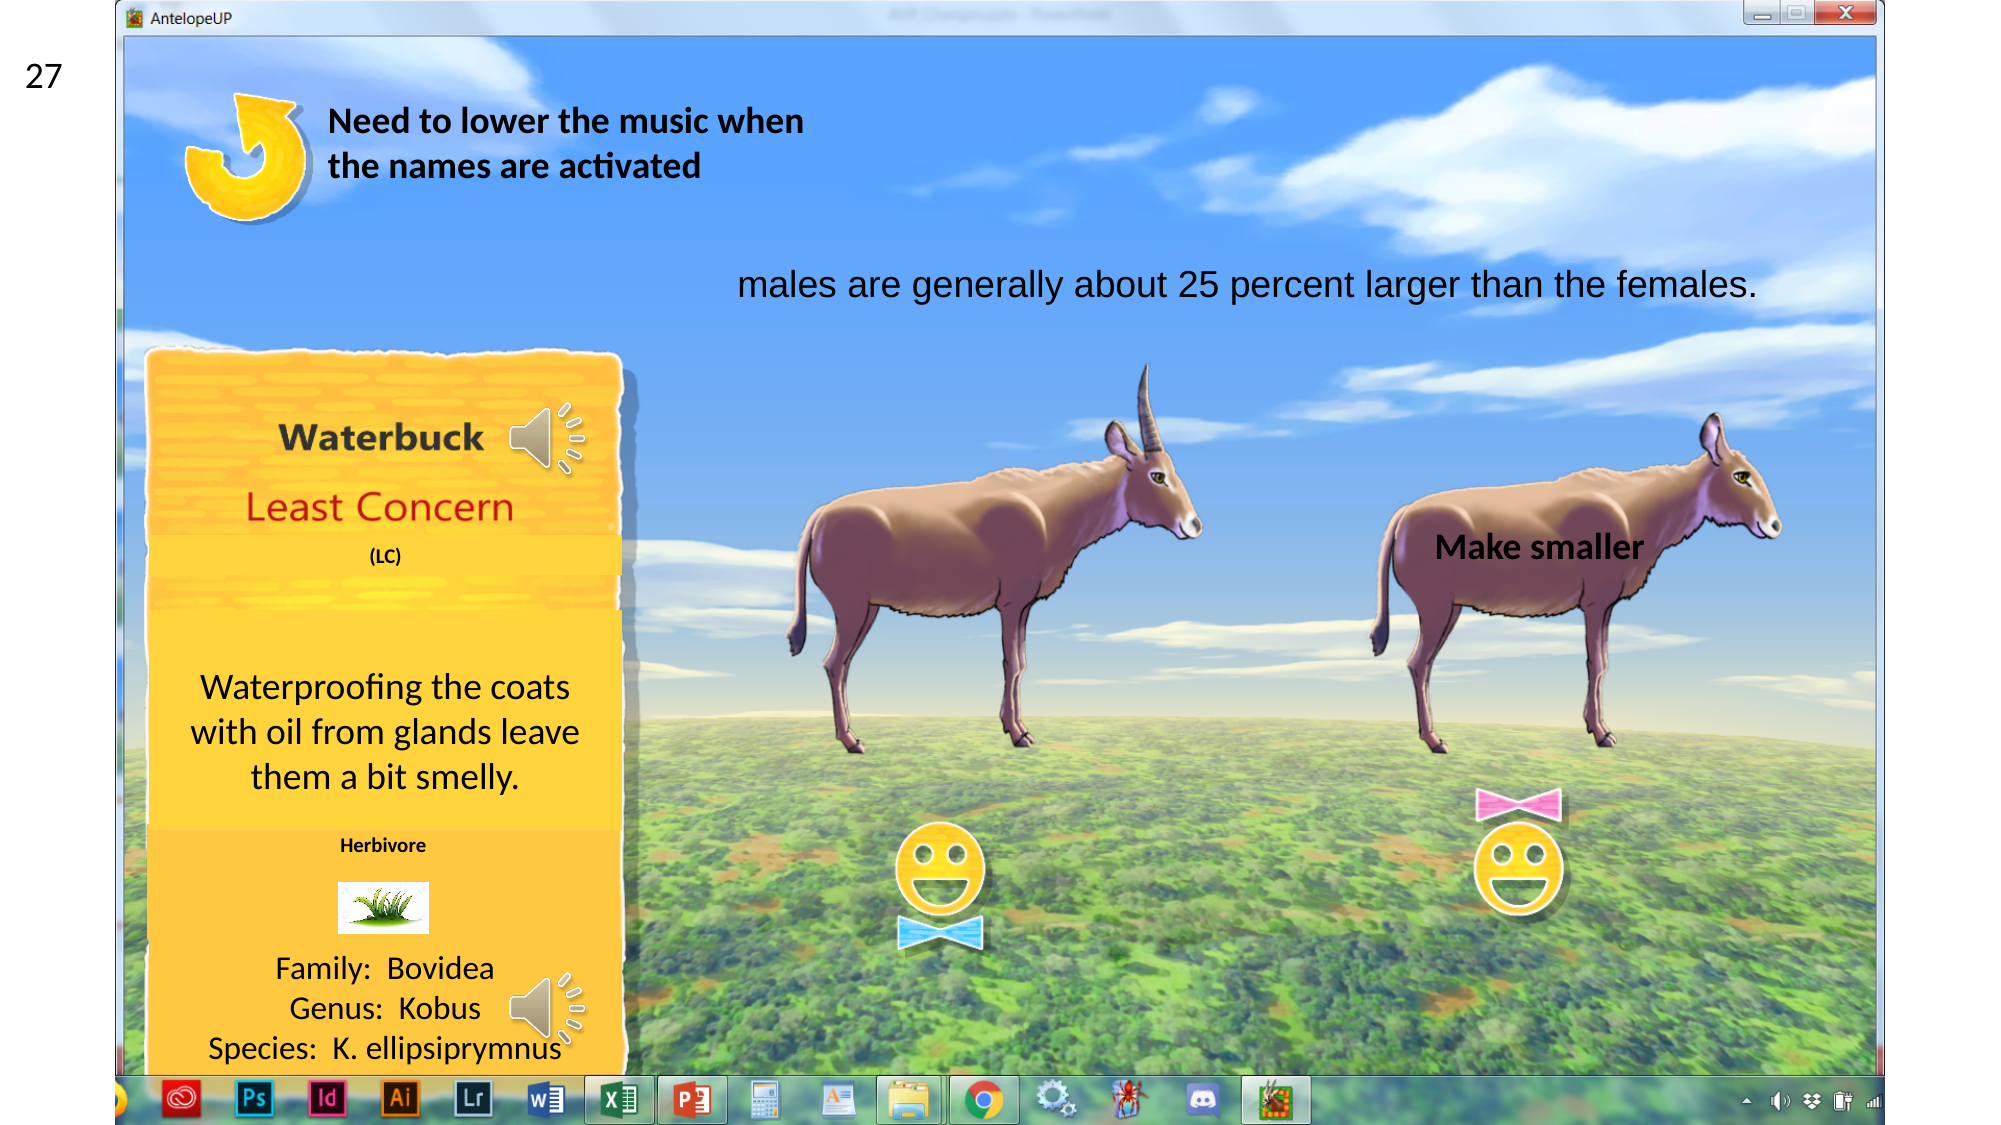

27
Need to lower the music when the names are activated
males are generally about 25 percent larger than the females.
Make smaller
(LC)
Waterproofing the coats with oil from glands leave them a bit smelly.
Herbivore
Family: Bovidea
Genus: Kobus
Species: K. ellipsiprymnus